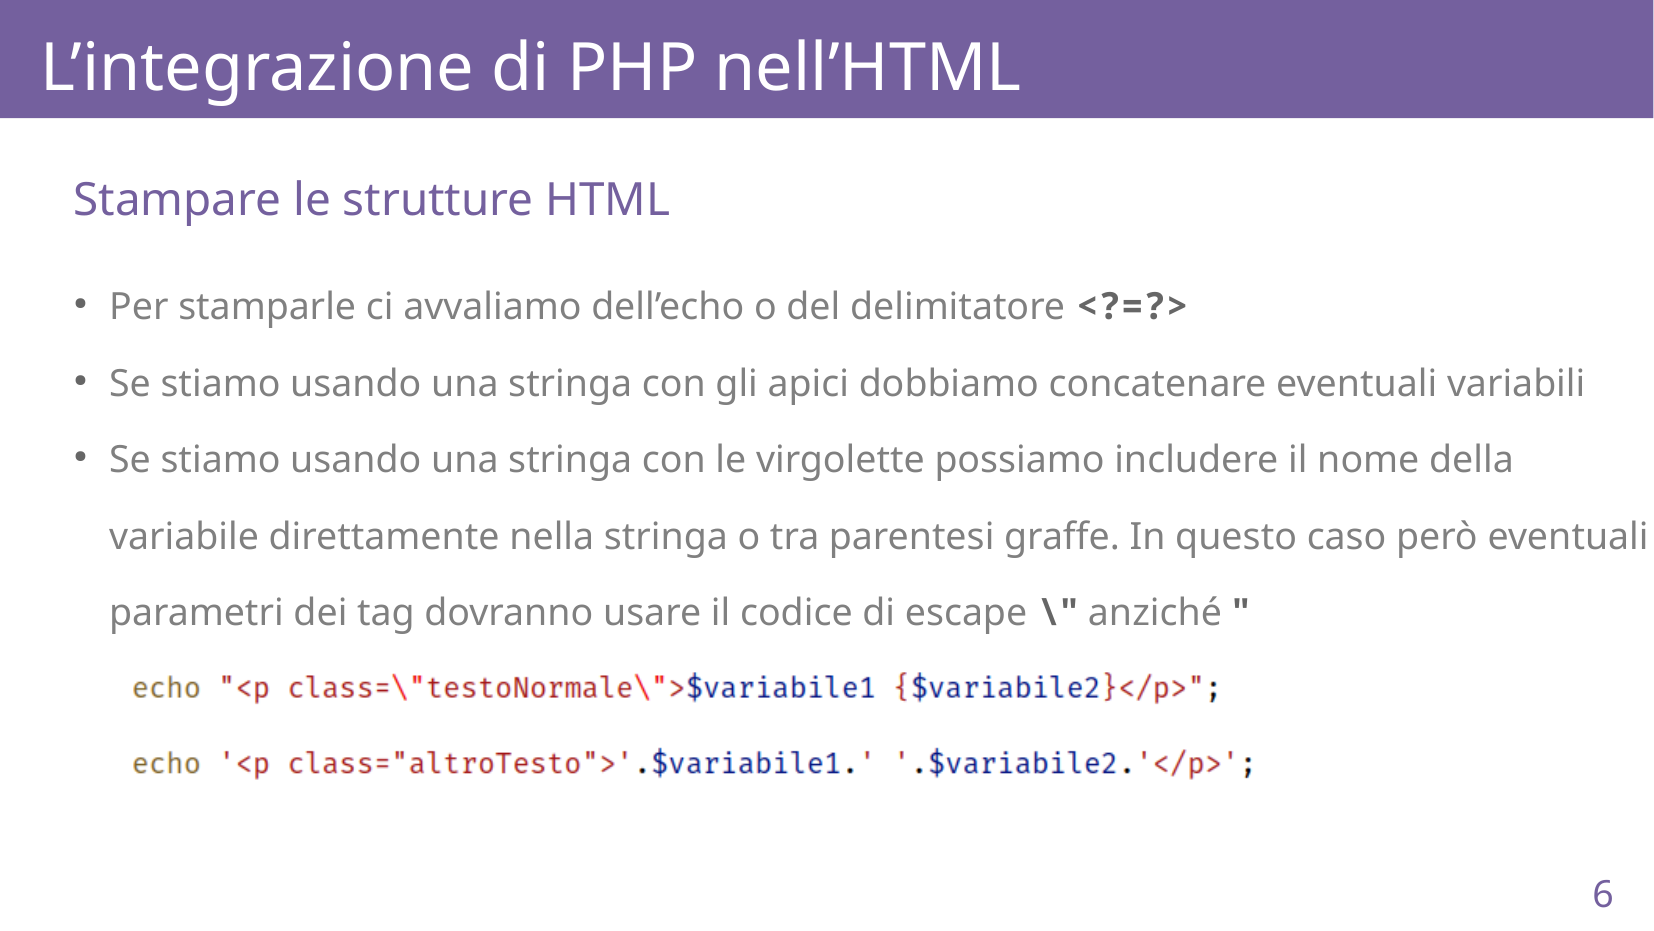

L’integrazione di PHP nell’HTML
Stampare le strutture HTML
Per stamparle ci avvaliamo dell’echo o del delimitatore <?=?>
Se stiamo usando una stringa con gli apici dobbiamo concatenare eventuali variabili
Se stiamo usando una stringa con le virgolette possiamo includere il nome della
variabile direttamente nella stringa o tra parentesi graffe. In questo caso però eventuali
parametri dei tag dovranno usare il codice di escape \" anziché "